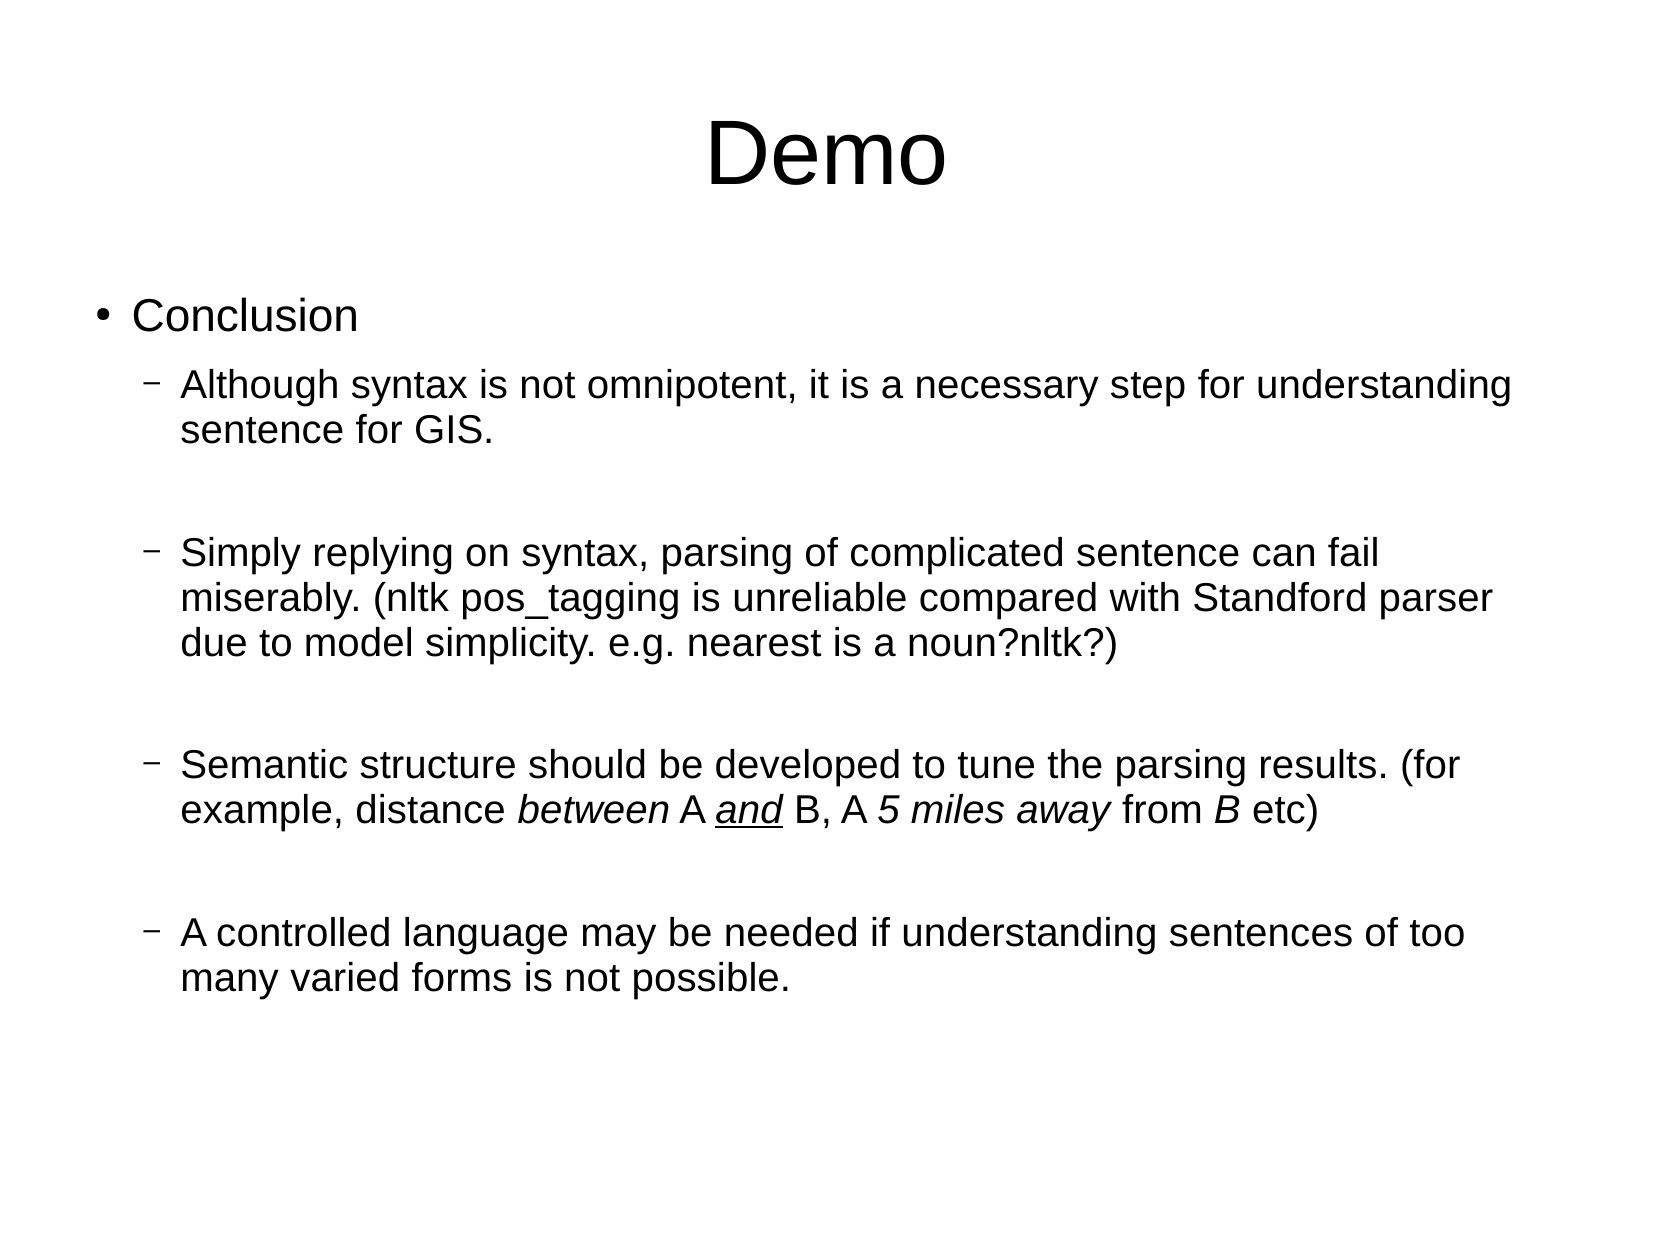

# Demo
Conclusion
Although syntax is not omnipotent, it is a necessary step for understanding sentence for GIS.
Simply replying on syntax, parsing of complicated sentence can fail miserably. (nltk pos_tagging is unreliable compared with Standford parser due to model simplicity. e.g. nearest is a noun?nltk?)
Semantic structure should be developed to tune the parsing results. (for example, distance between A and B, A 5 miles away from B etc)
A controlled language may be needed if understanding sentences of too many varied forms is not possible.